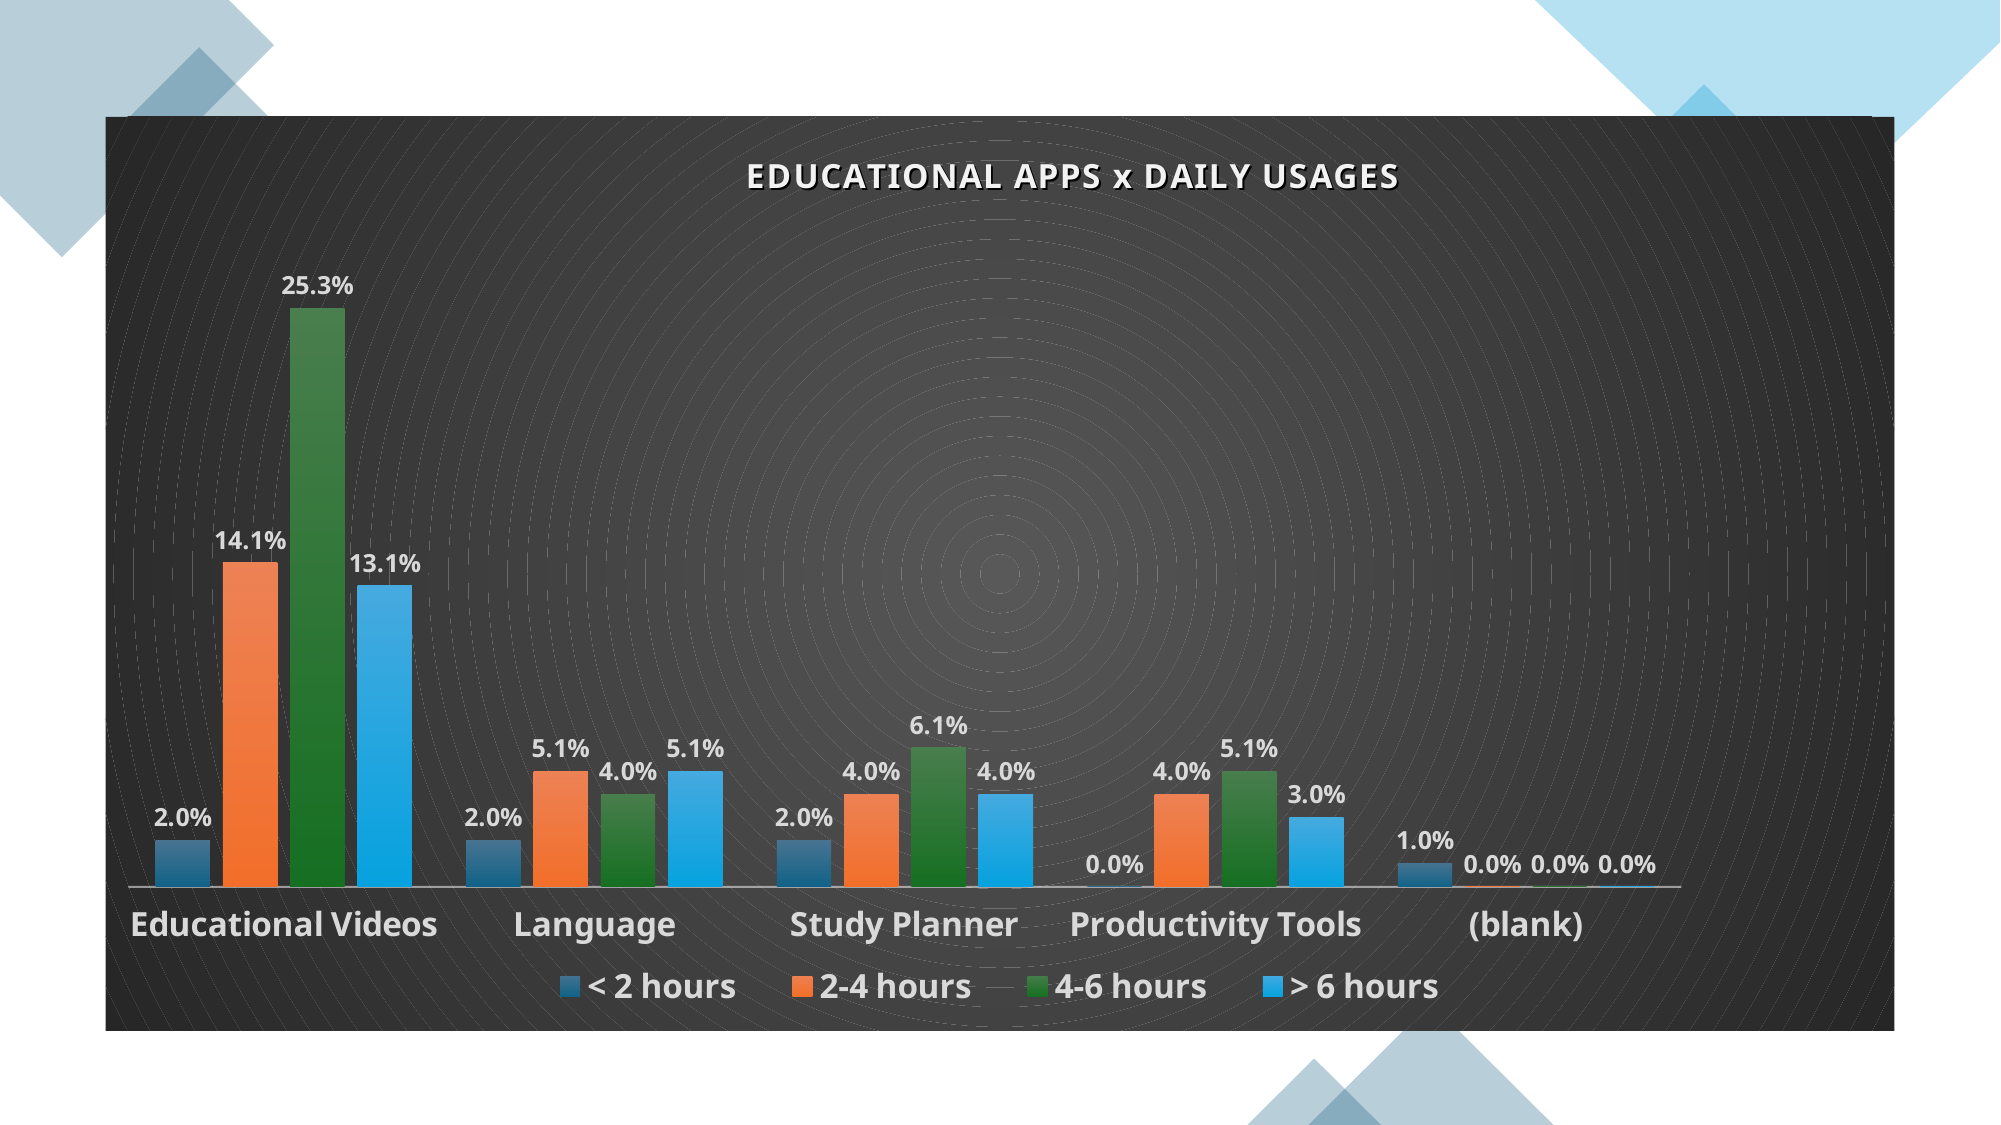

### Chart: EDUCATIONAL APPS x DAILY USAGES
| Category | < 2 hours | 2-4 hours | 4-6 hours | > 6 hours |
|---|---|---|---|---|
| Educational Videos | 0.0202020202020202 | 0.141414141414141 | 0.252525252525253 | 0.131313131313131 |
| Language | 0.0202020202020202 | 0.0505050505050505 | 0.0404040404040404 | 0.0505050505050505 |
| Study Planner | 0.0202020202020202 | 0.0404040404040404 | 0.0606060606060606 | 0.0404040404040404 |
| Productivity Tools | 0.0 | 0.0404040404040404 | 0.0505050505050505 | 0.0303030303030303 |
| (blank) | 0.0101010101010101 | 0.0 | 0.0 | 0.0 |